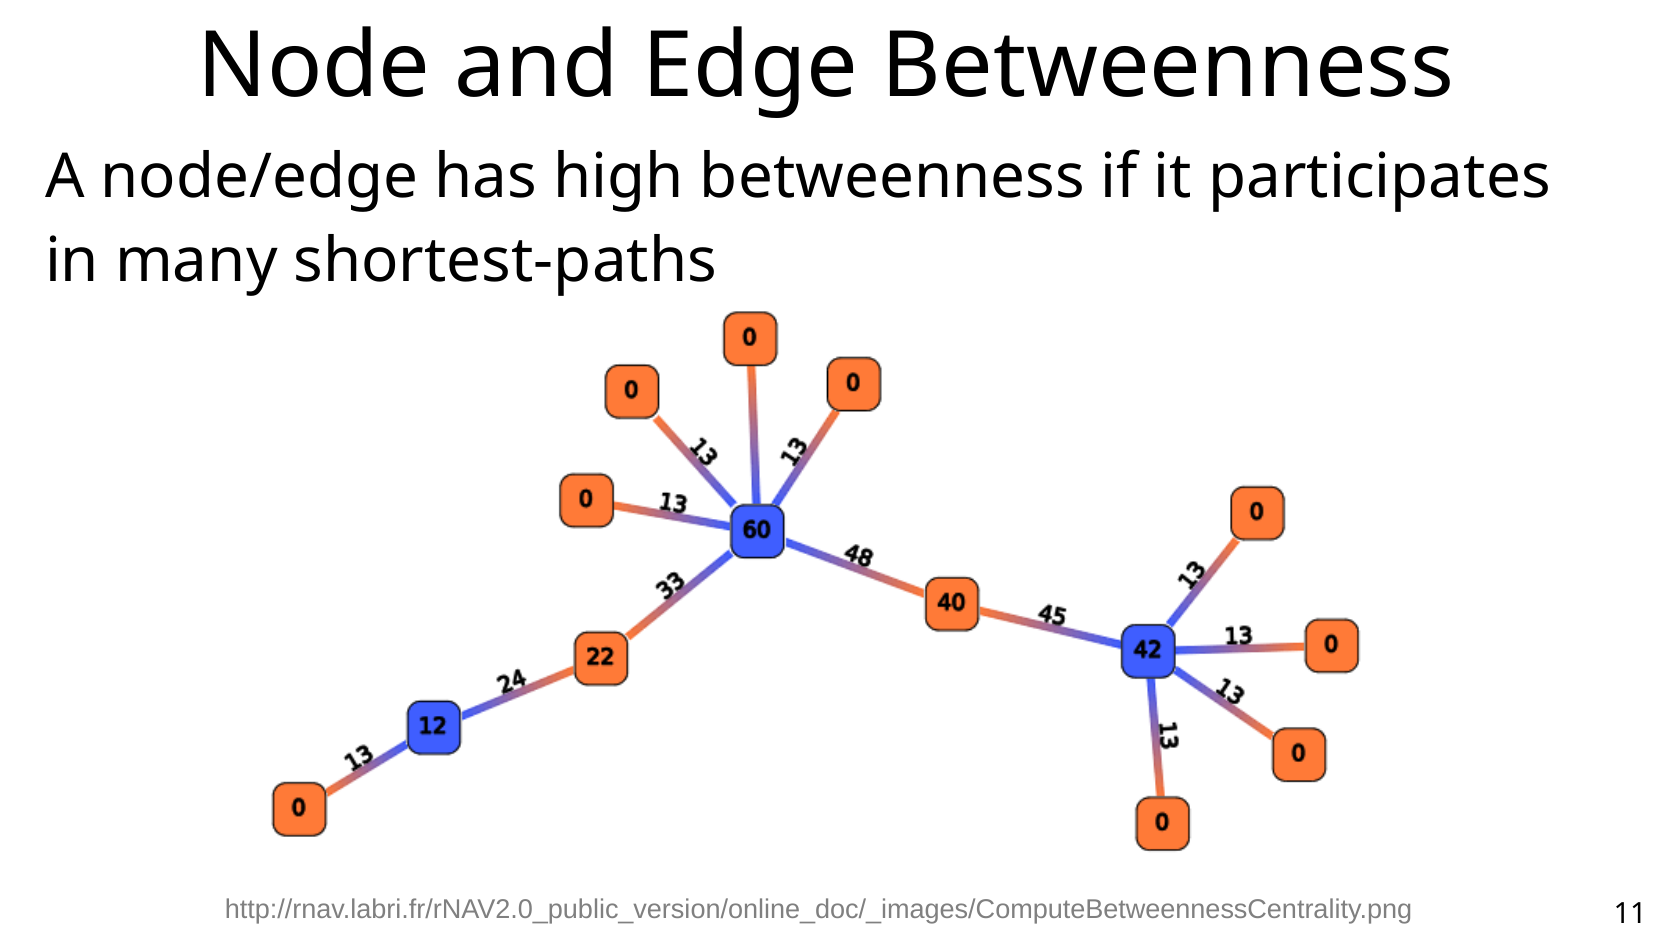

# Node and Edge Betweenness
A node/edge has high betweenness if it participates in many shortest-paths
http://rnav.labri.fr/rNAV2.0_public_version/online_doc/_images/ComputeBetweennessCentrality.png
11